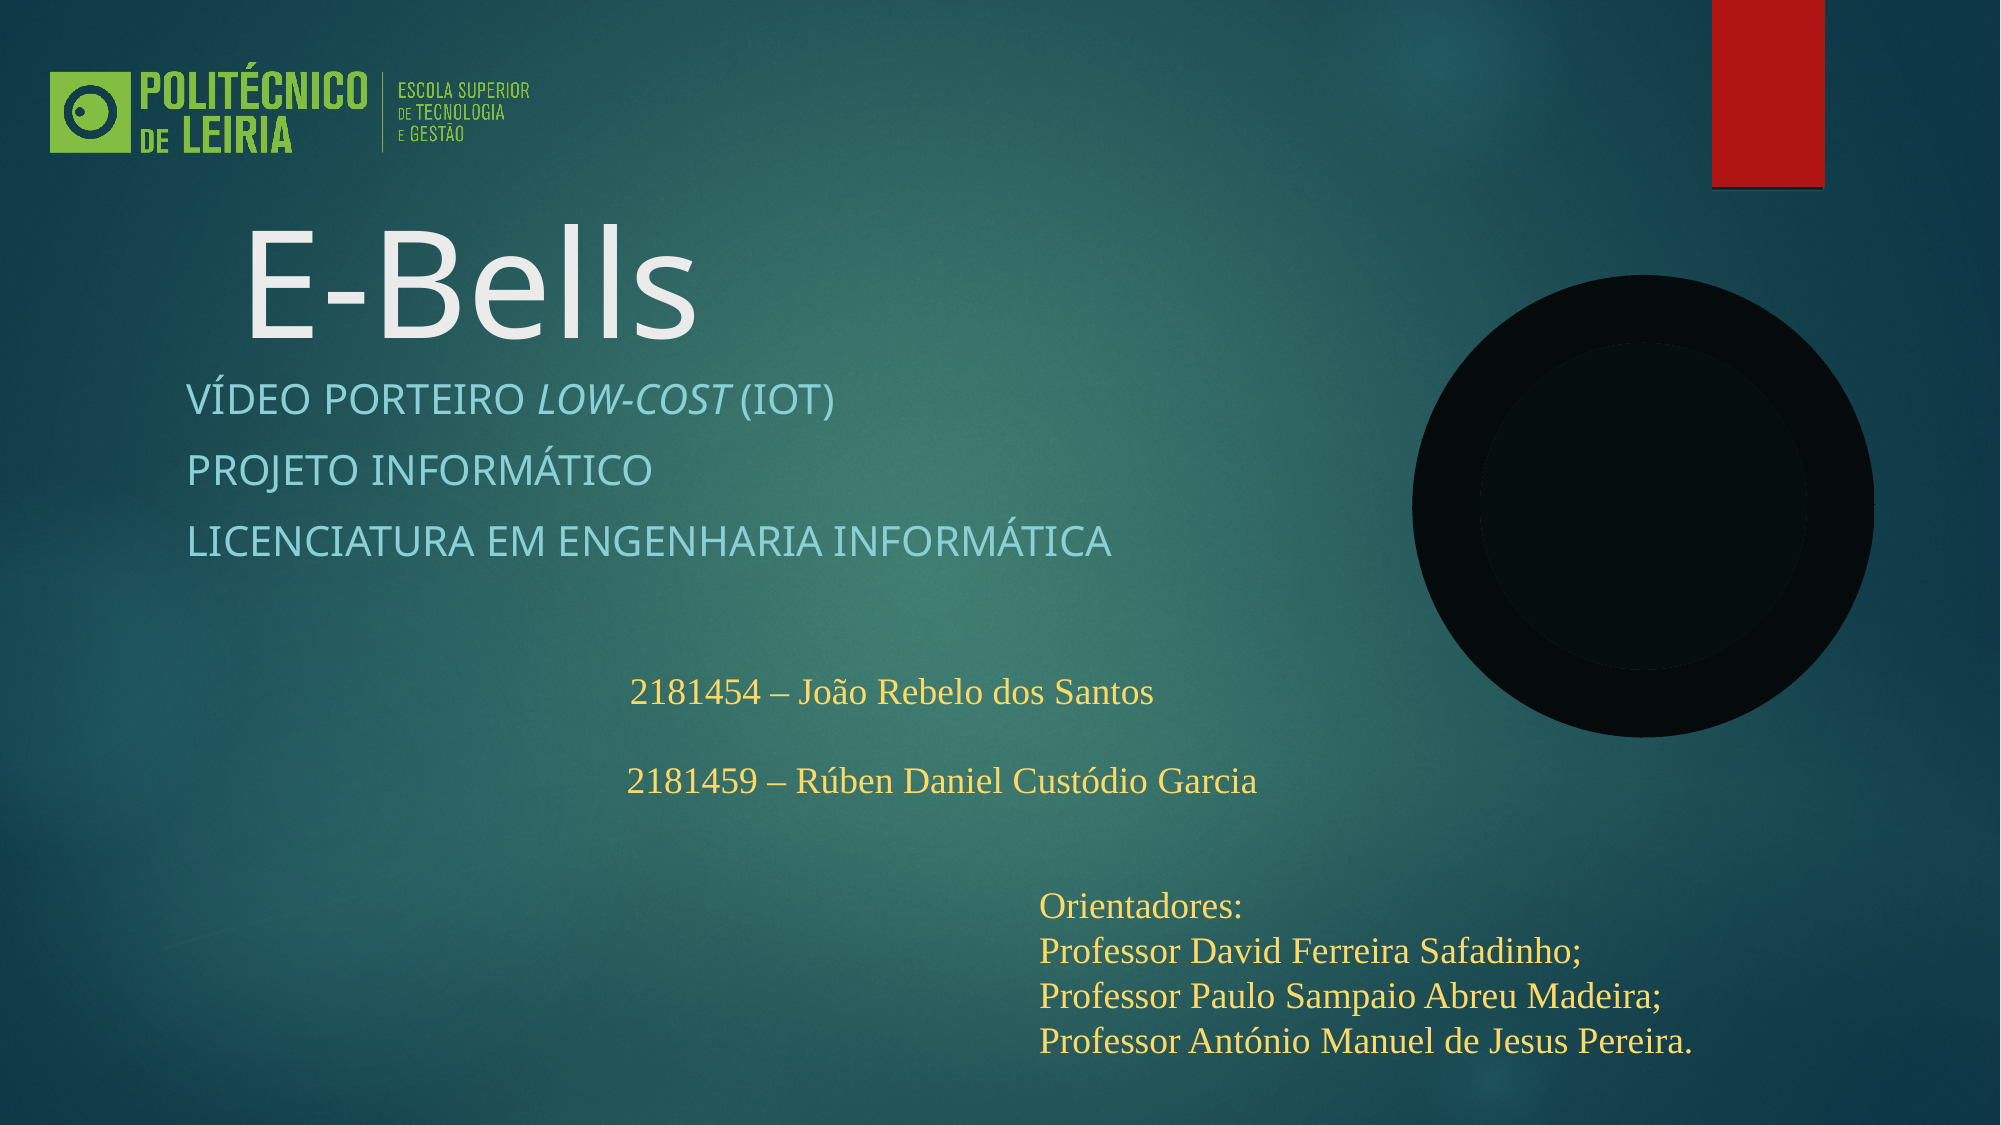

# E-Bells
Vídeo porteiro low-cost (IoT)
Projeto Informático
Licenciatura em Engenharia Informática
2181454 – João Rebelo dos Santos
2181459 – Rúben Daniel Custódio Garcia
		Orientadores:
		Professor David Ferreira Safadinho;
		Professor Paulo Sampaio Abreu Madeira;
		Professor António Manuel de Jesus Pereira.